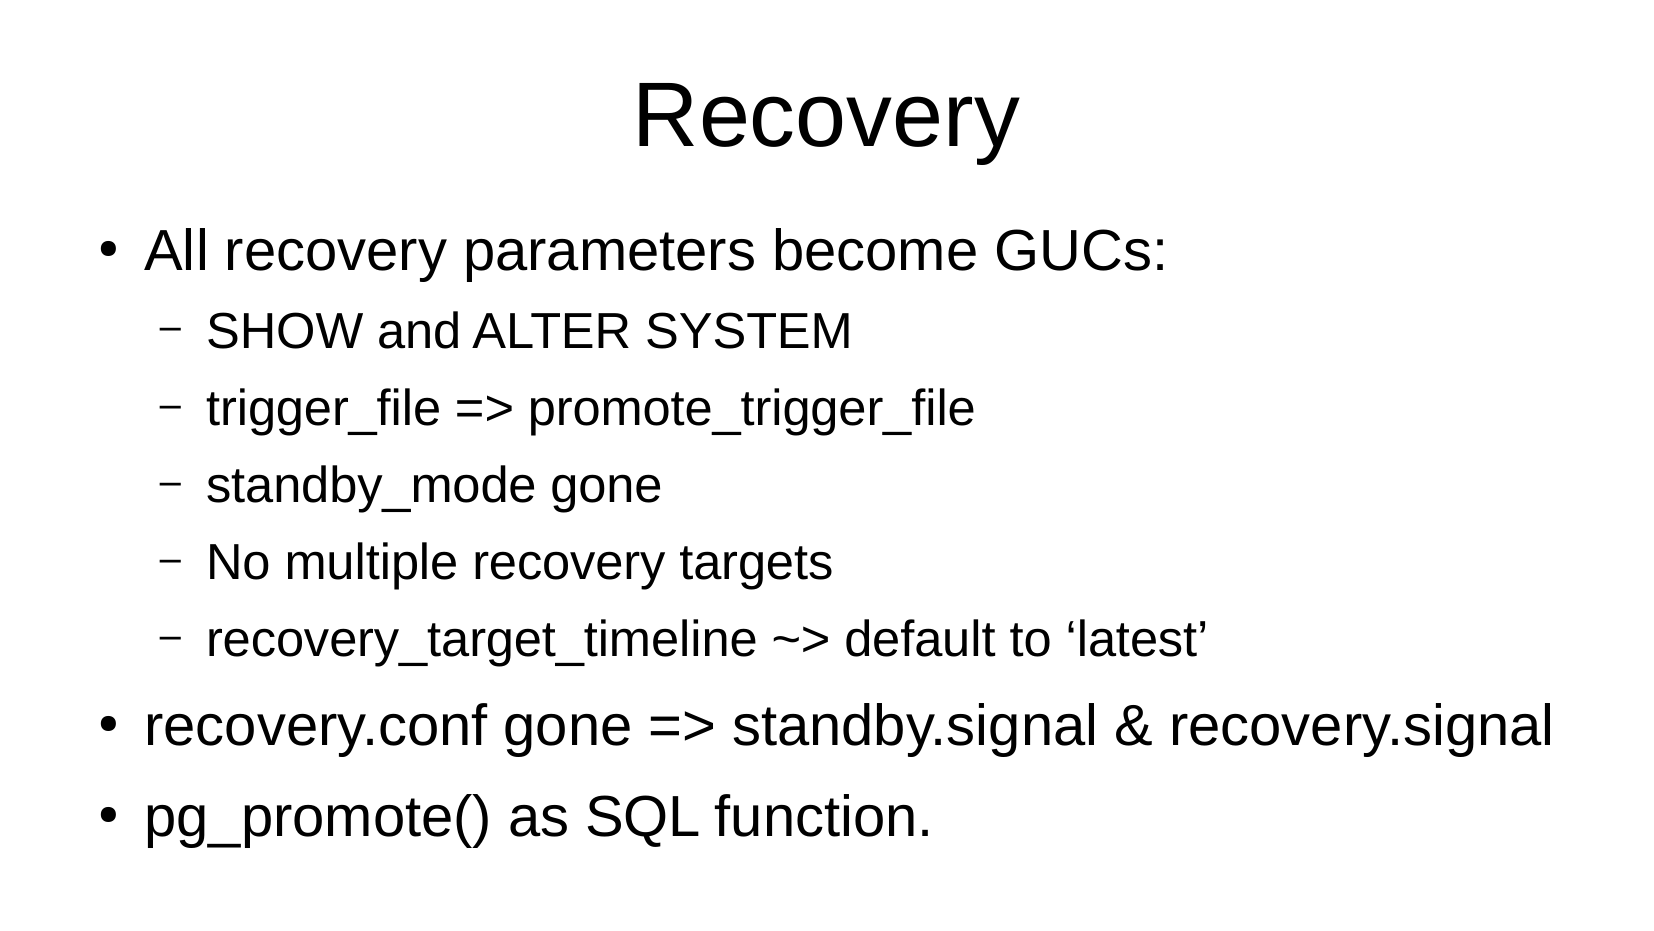

# Recovery
All recovery parameters become GUCs:
SHOW and ALTER SYSTEM
trigger_file => promote_trigger_file
standby_mode gone
No multiple recovery targets
recovery_target_timeline ~> default to ‘latest’
recovery.conf gone => standby.signal & recovery.signal
pg_promote() as SQL function.